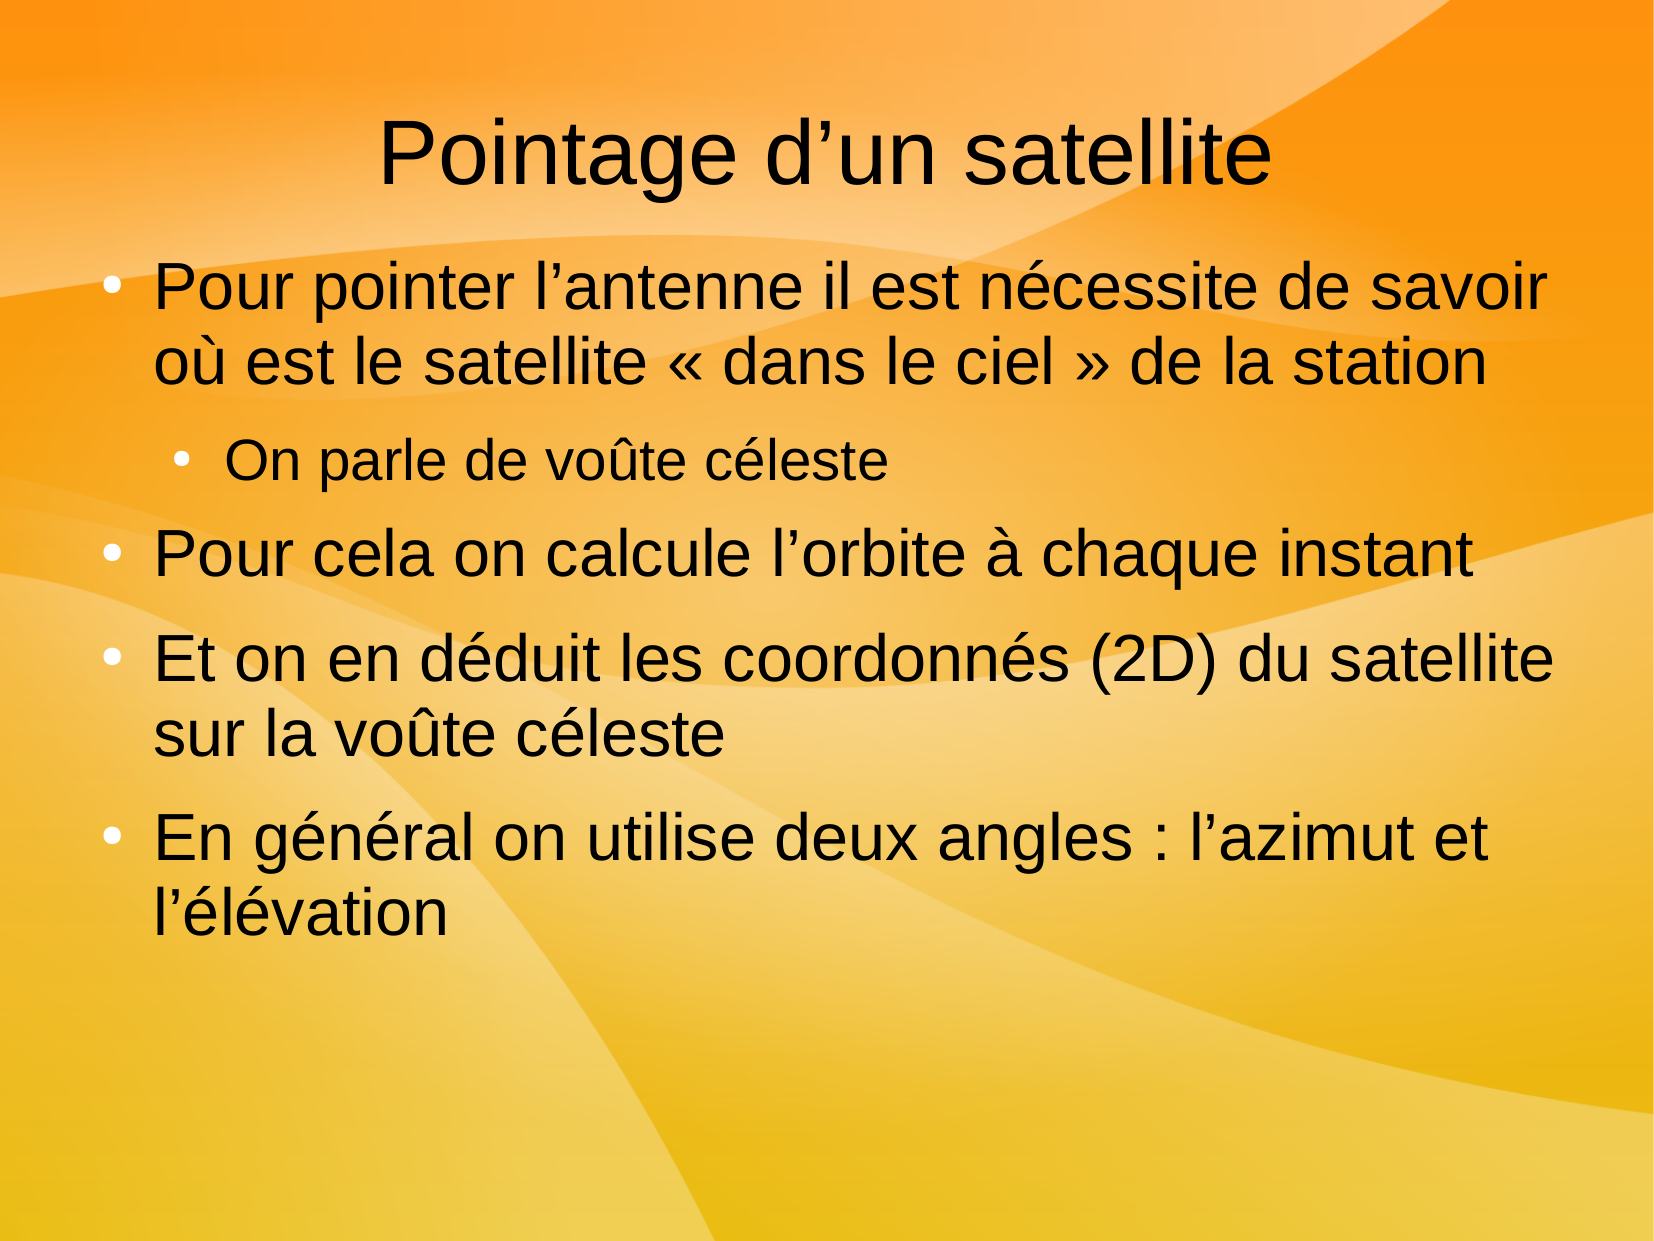

# Pointage d’un satellite
Pour pointer l’antenne il est nécessite de savoir où est le satellite « dans le ciel » de la station
On parle de voûte céleste
Pour cela on calcule l’orbite à chaque instant
Et on en déduit les coordonnés (2D) du satellite sur la voûte céleste
En général on utilise deux angles : l’azimut et l’élévation